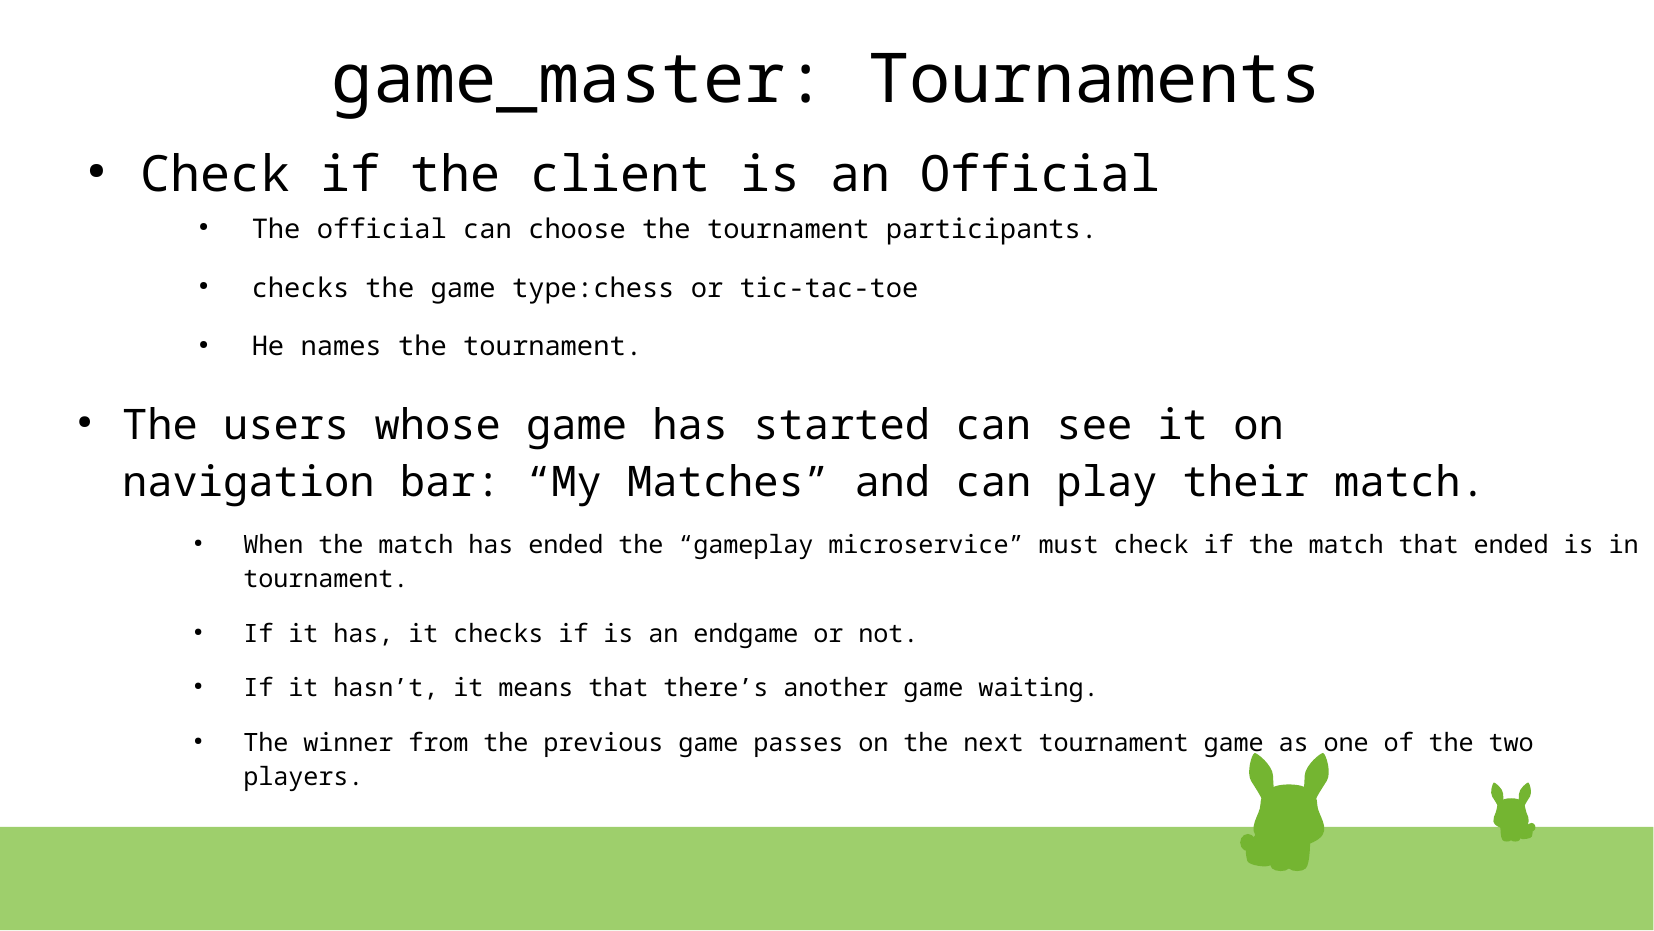

# game_master: Tournaments
Check if the client is an Official
The official can choose the tournament participants.
checks the game type:chess or tic-tac-toe
He names the tournament.
The users whose game has started can see it on navigation bar: “My Matches” and can play their match.
When the match has ended the “gameplay microservice” must check if the match that ended is in tournament.
If it has, it checks if is an endgame or not.
If it hasn’t, it means that there’s another game waiting.
The winner from the previous game passes on the next tournament game as one of the two players.